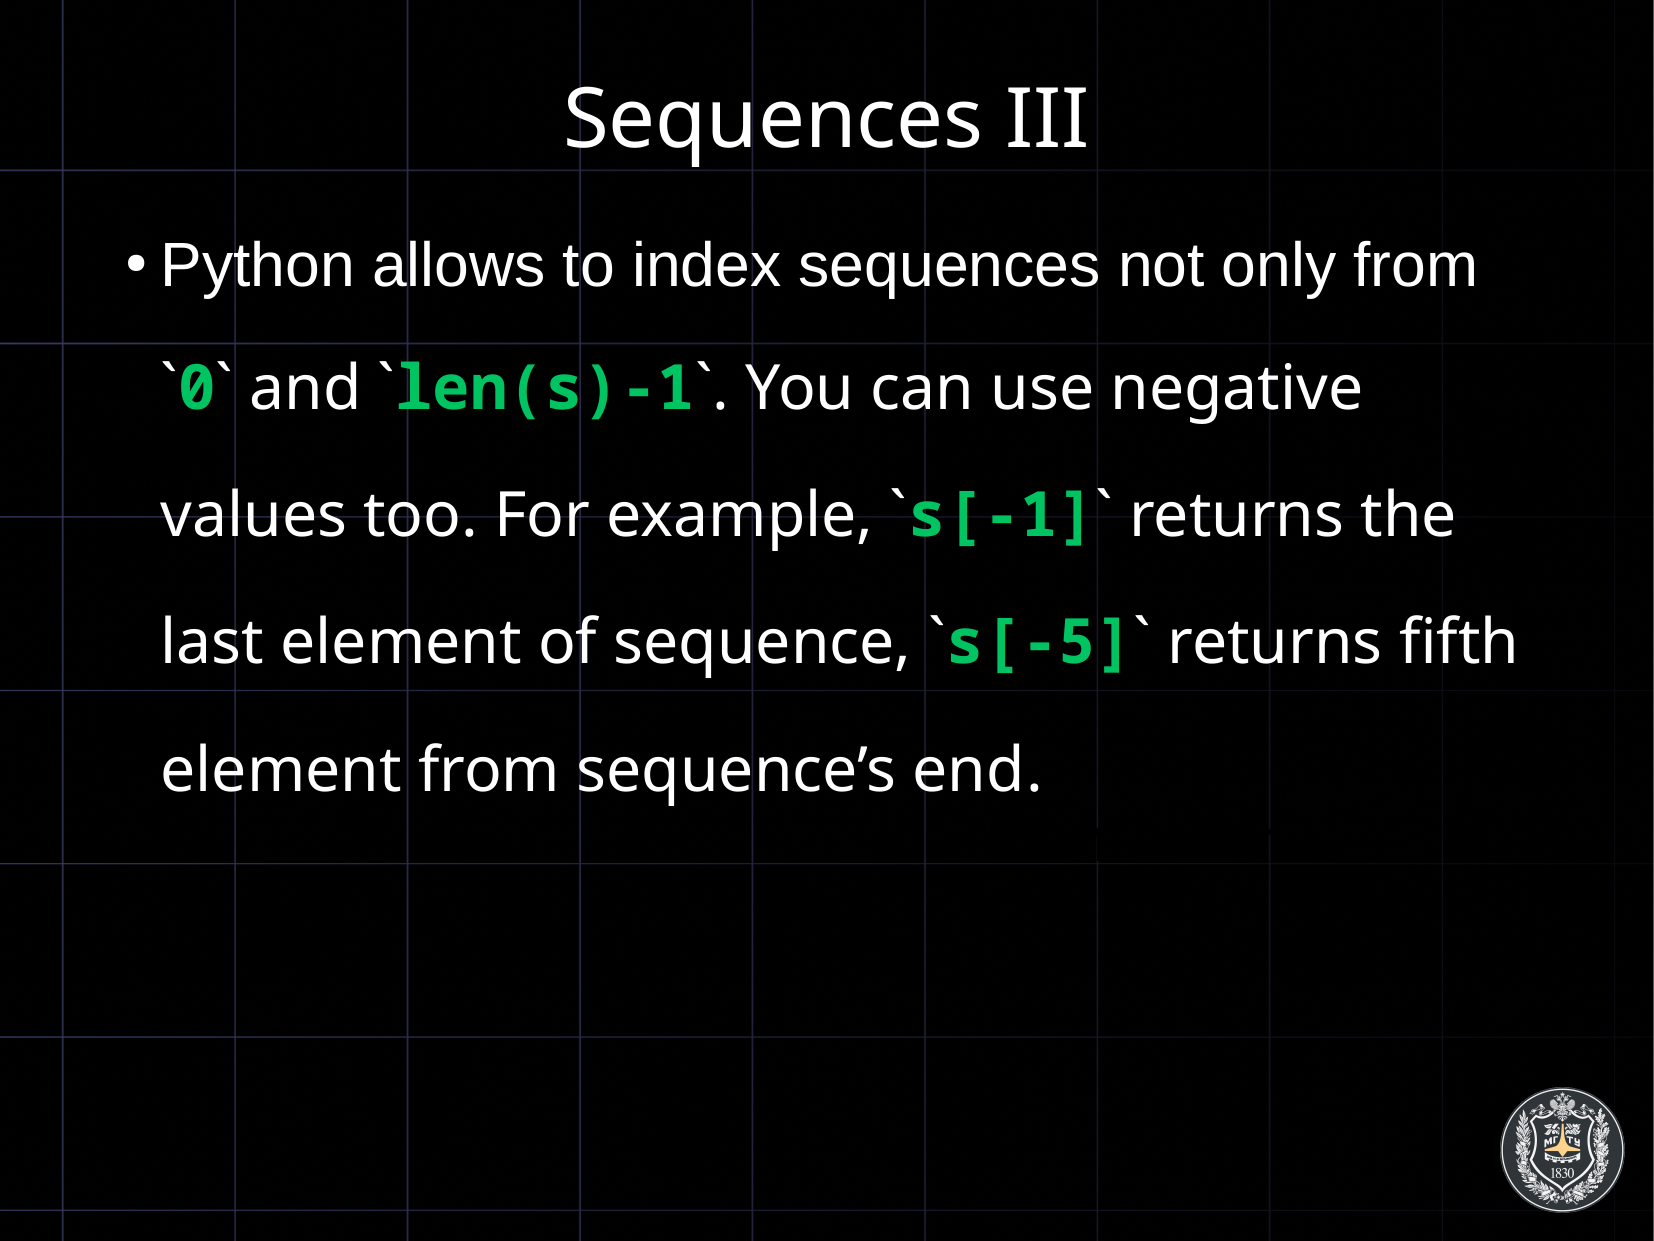

# Sequences III
Python allows to index sequences not only from `0` and `len(s)-1`. You can use negative values too. For example, `s[-1]` returns the last element of sequence, `s[-5]` returns fifth element from sequence’s end.
container